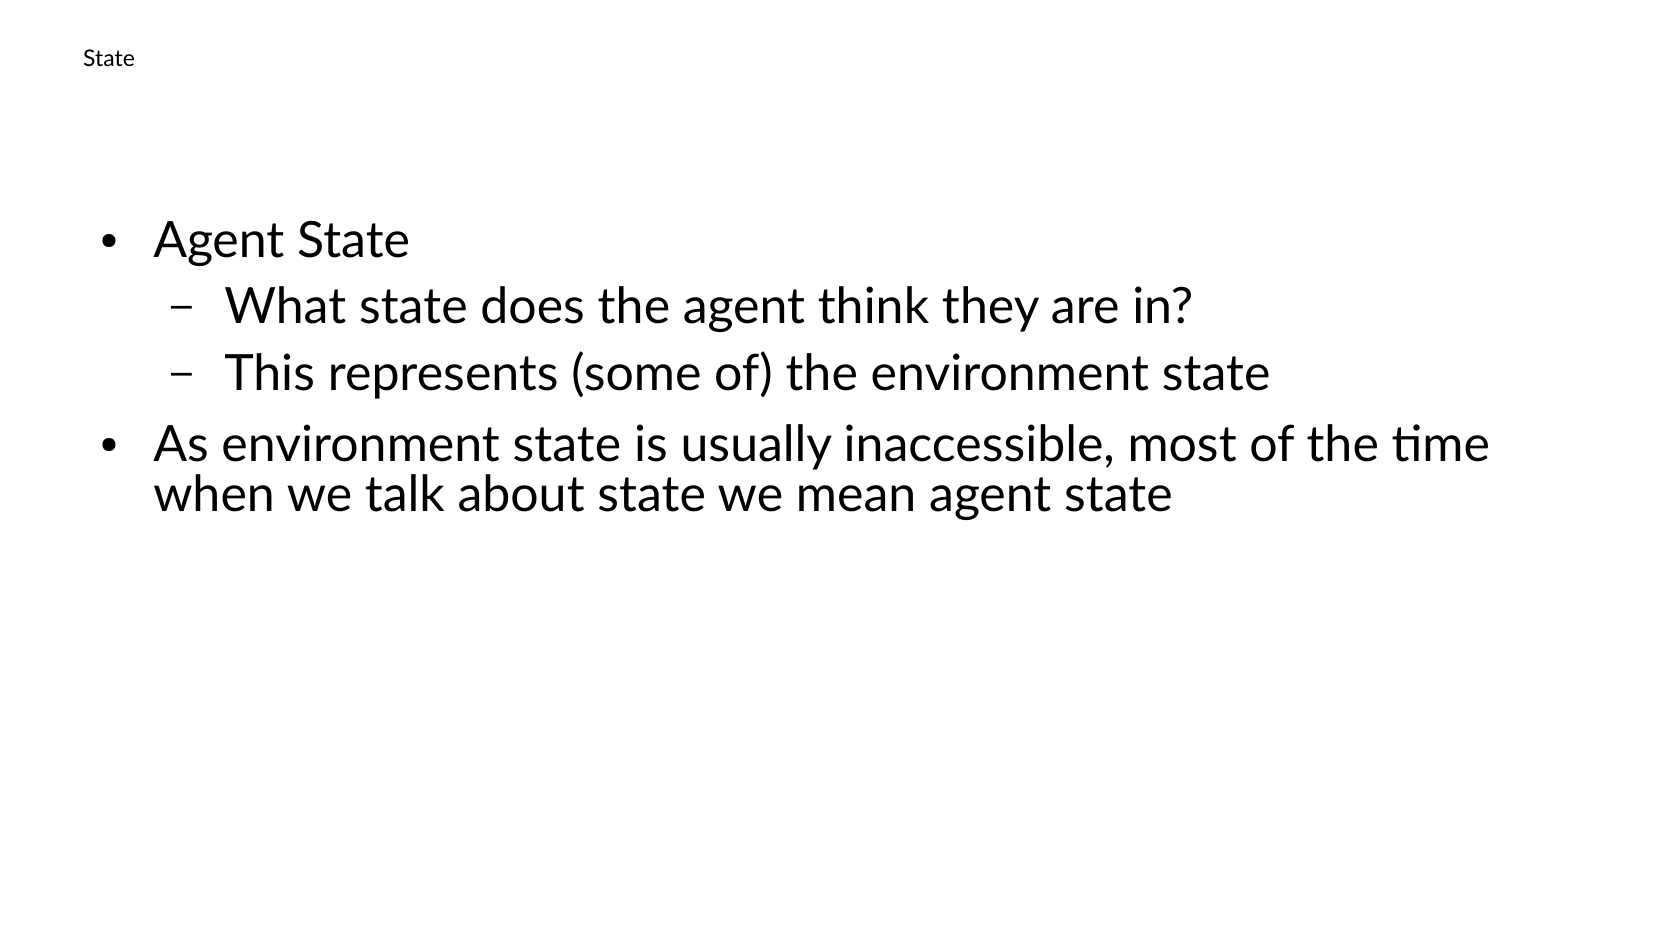

# State
Agent State
What state does the agent think they are in?
This represents (some of) the environment state
As environment state is usually inaccessible, most of the time when we talk about state we mean agent state